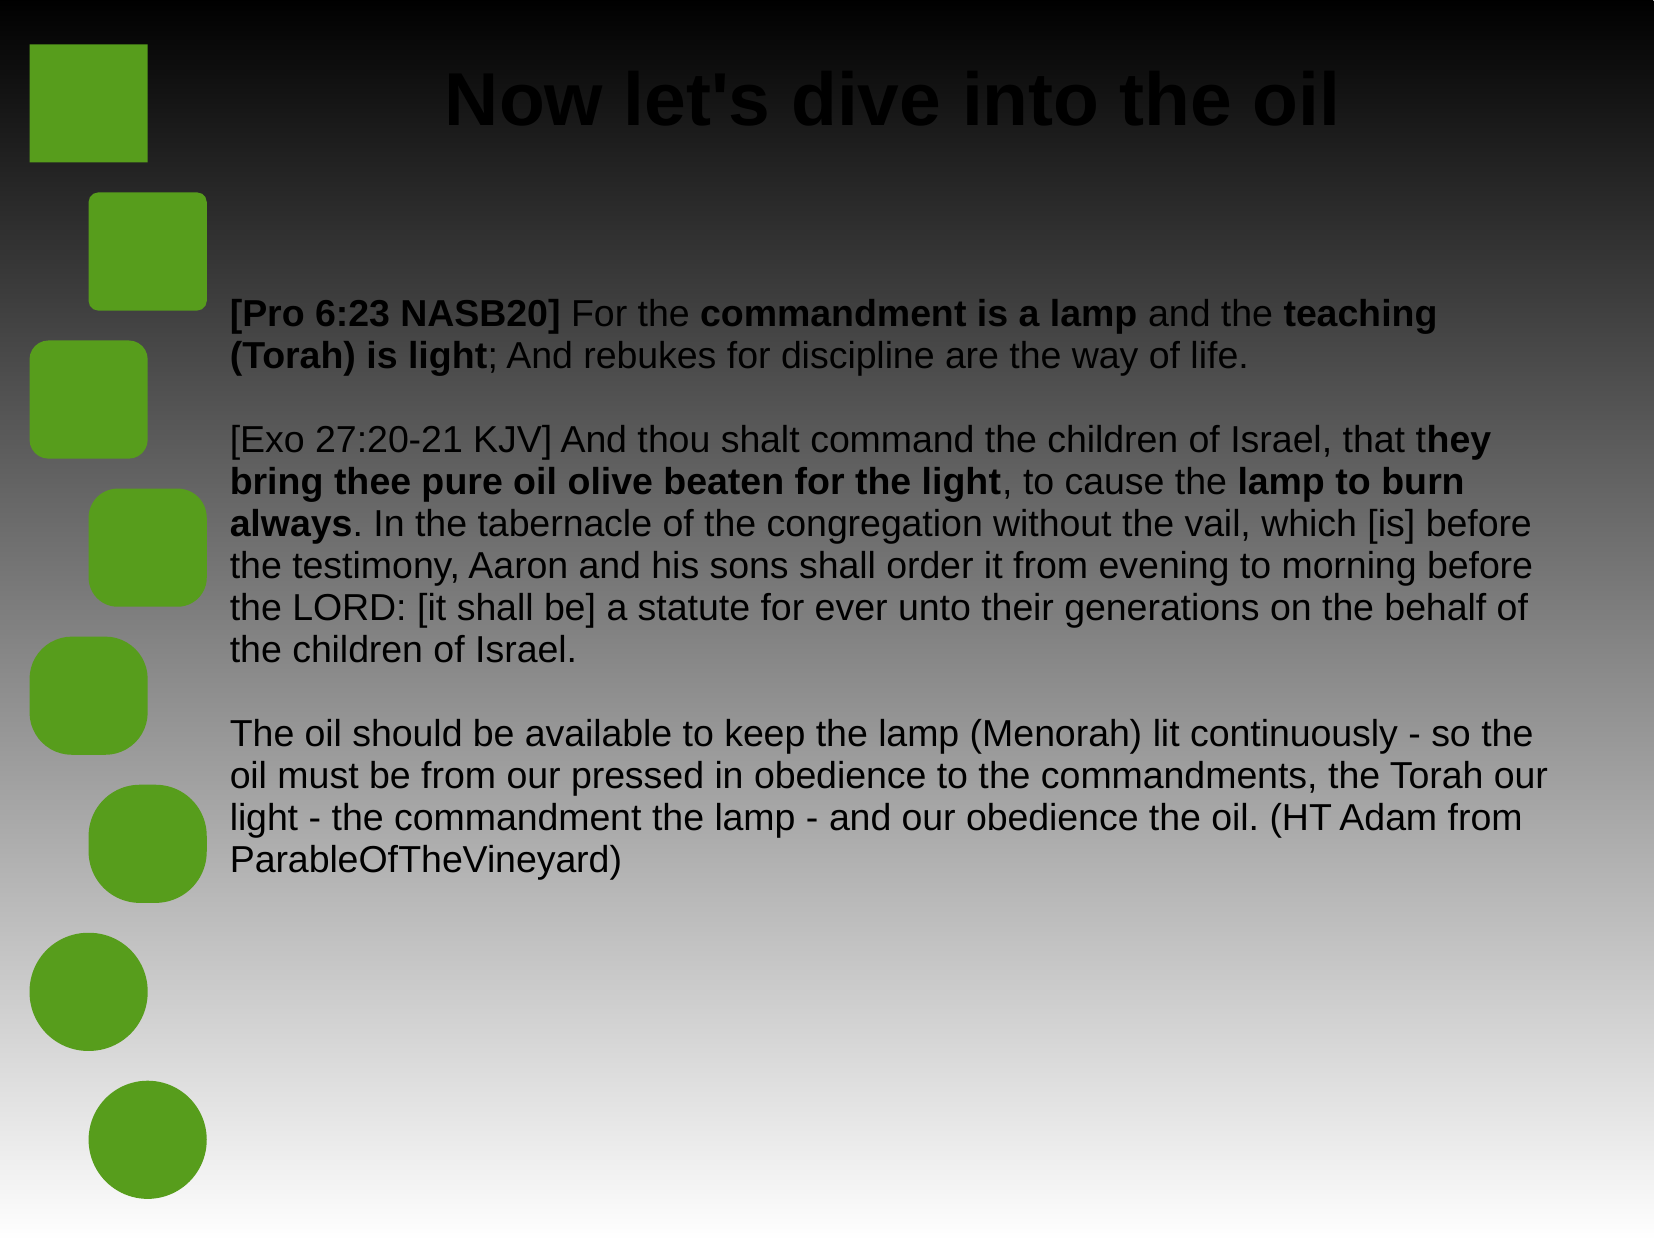

Now let's dive into the oil
[Pro 6:23 NASB20] For the commandment is a lamp and the teaching (Torah) is light; And rebukes for discipline are the way of life.
[Exo 27:20-21 KJV] And thou shalt command the children of Israel, that they bring thee pure oil olive beaten for the light, to cause the lamp to burn always. In the tabernacle of the congregation without the vail, which [is] before the testimony, Aaron and his sons shall order it from evening to morning before the LORD: [it shall be] a statute for ever unto their generations on the behalf of the children of Israel.
The oil should be available to keep the lamp (Menorah) lit continuously - so the oil must be from our pressed in obedience to the commandments, the Torah our light - the commandment the lamp - and our obedience the oil. (HT Adam from ParableOfTheVineyard)